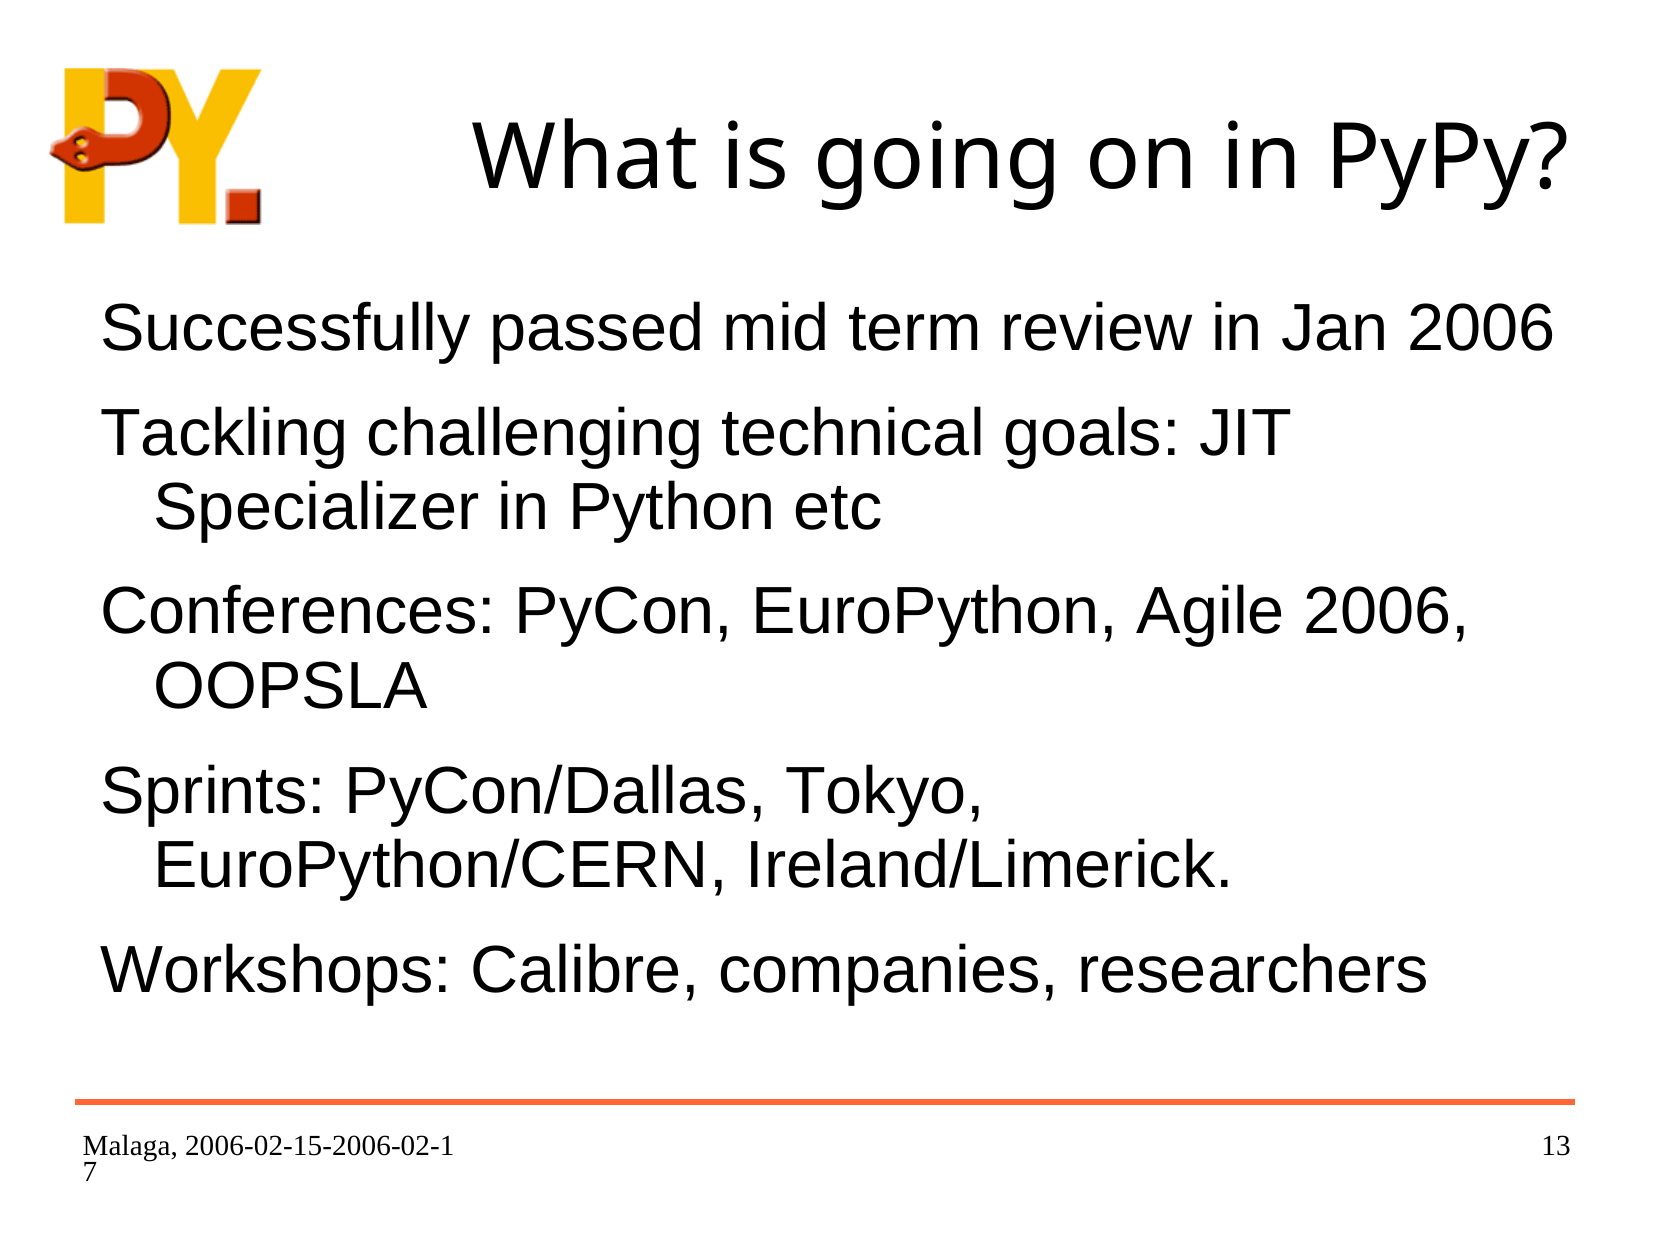

# What is going on in PyPy?
Successfully passed mid term review in Jan 2006
Tackling challenging technical goals: JIT Specializer in Python etc
Conferences: PyCon, EuroPython, Agile 2006, OOPSLA
Sprints: PyCon/Dallas, Tokyo, EuroPython/CERN, Ireland/Limerick.
Workshops: Calibre, companies, researchers
Malaga, 2006-02-15-2006-02-17
13